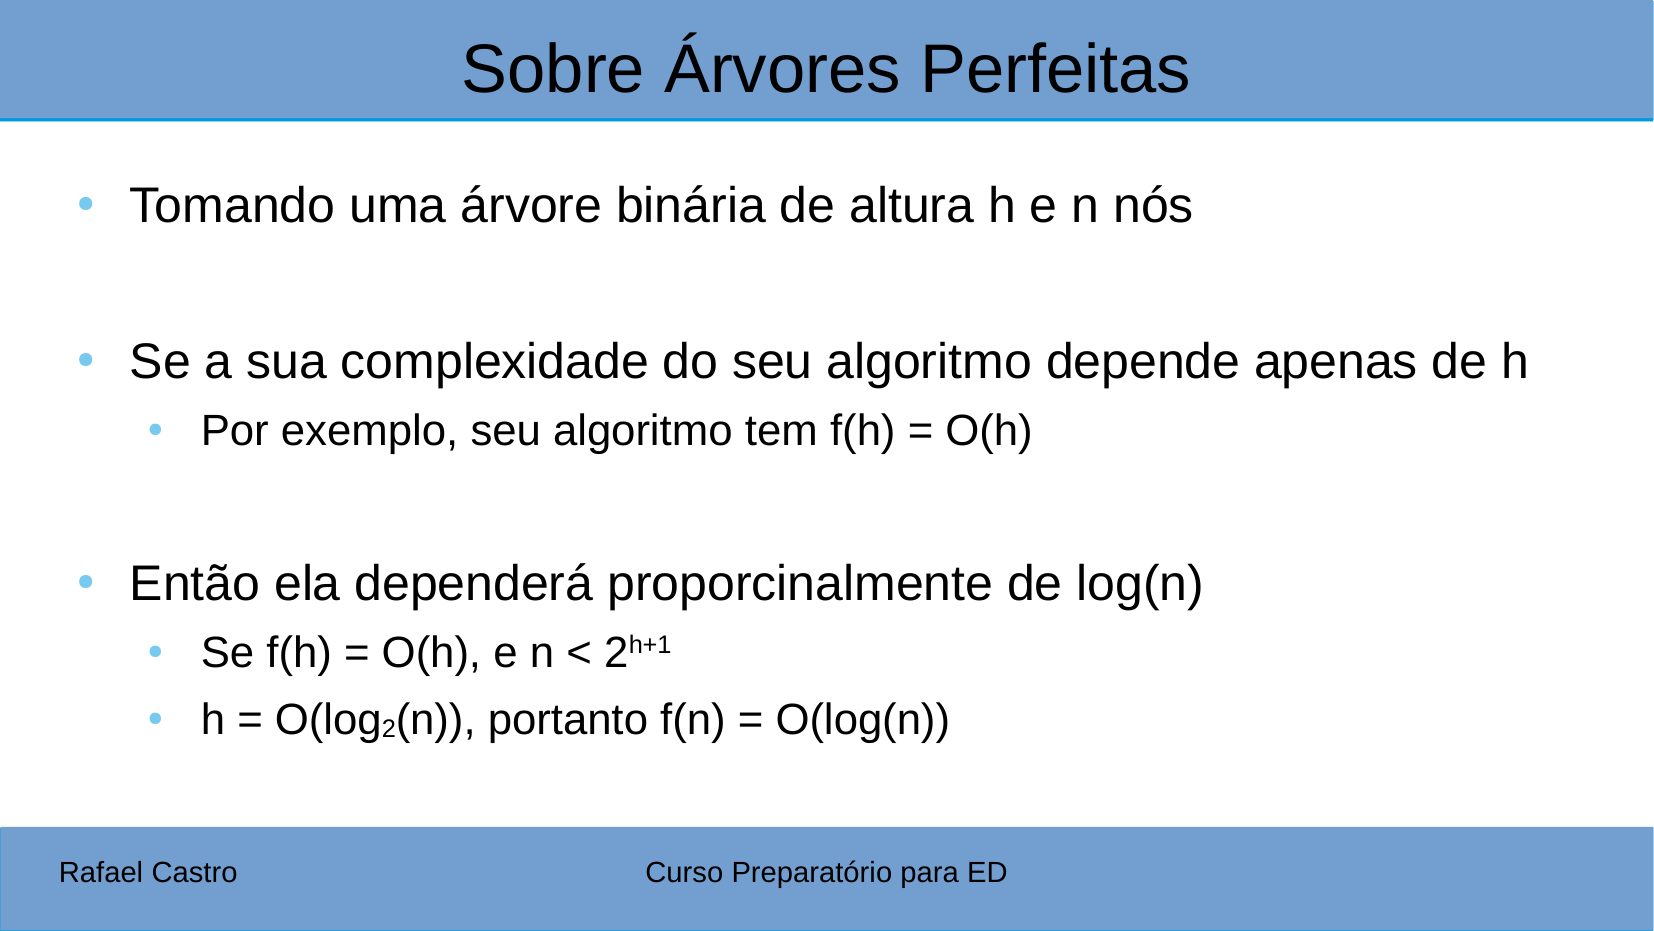

# Sobre Árvores Perfeitas
Tomando uma árvore binária de altura h e n nós
Se a sua complexidade do seu algoritmo depende apenas de h
Por exemplo, seu algoritmo tem f(h) = O(h)
Então ela dependerá proporcinalmente de log(n)
Se f(h) = O(h), e n < 2h+1
h = O(log2(n)), portanto f(n) = O(log(n))
Curso Preparatório para ED